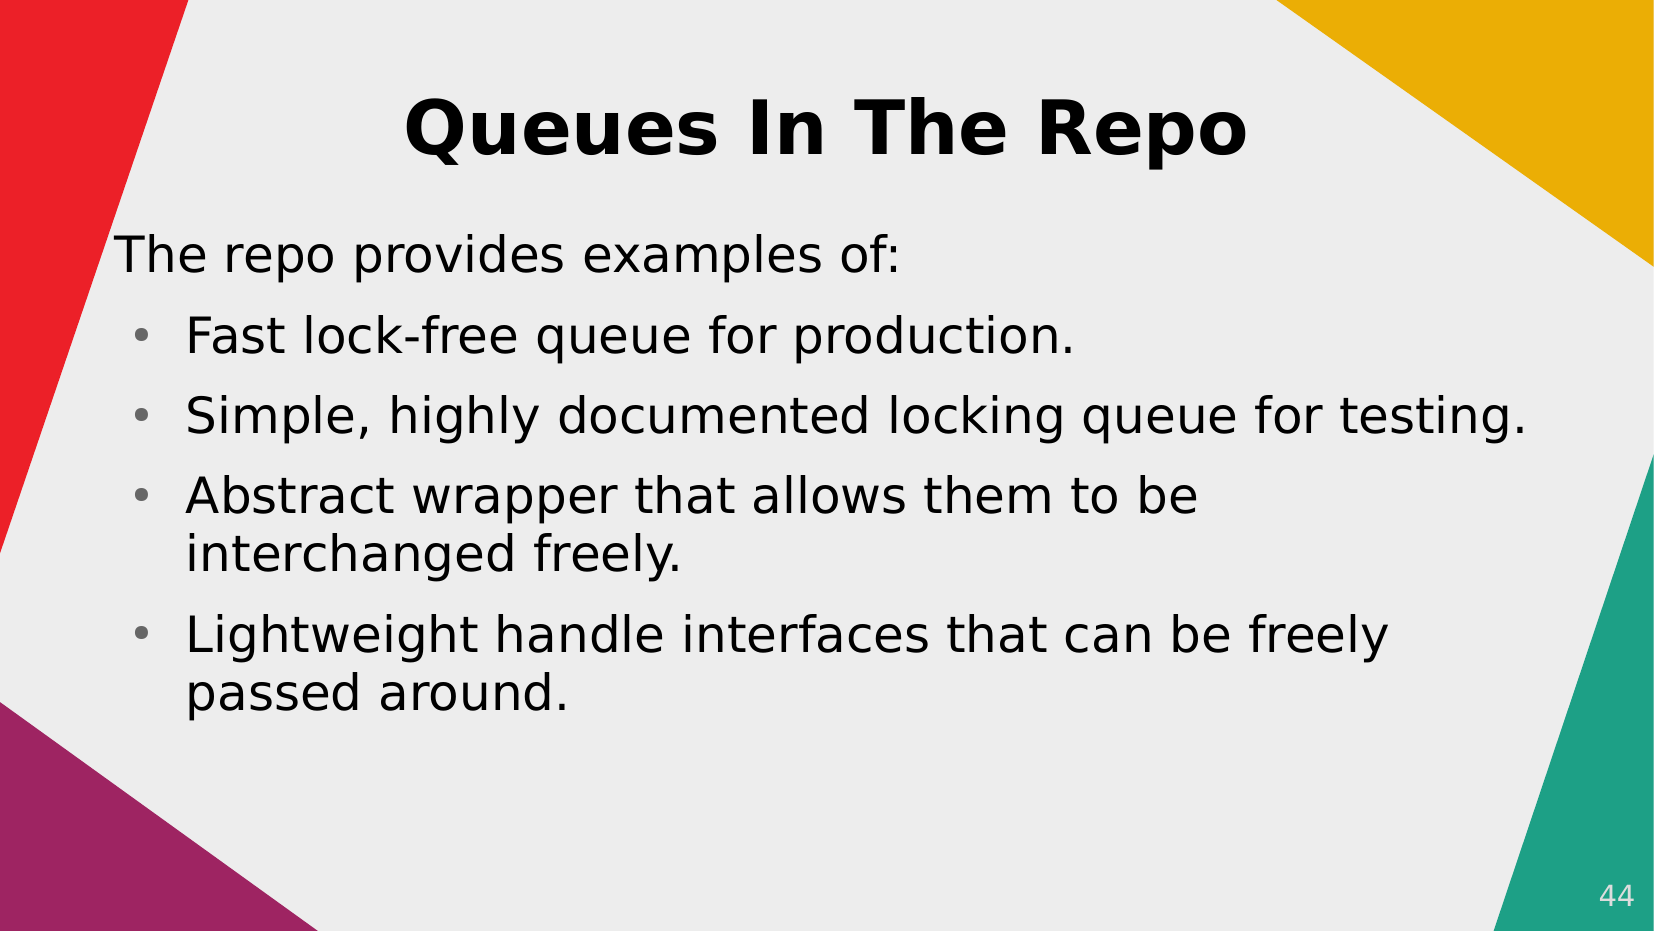

# Queues In The Repo
The repo provides examples of:
Fast lock-free queue for production.
Simple, highly documented locking queue for testing.
Abstract wrapper that allows them to be interchanged freely.
Lightweight handle interfaces that can be freely passed around.
44